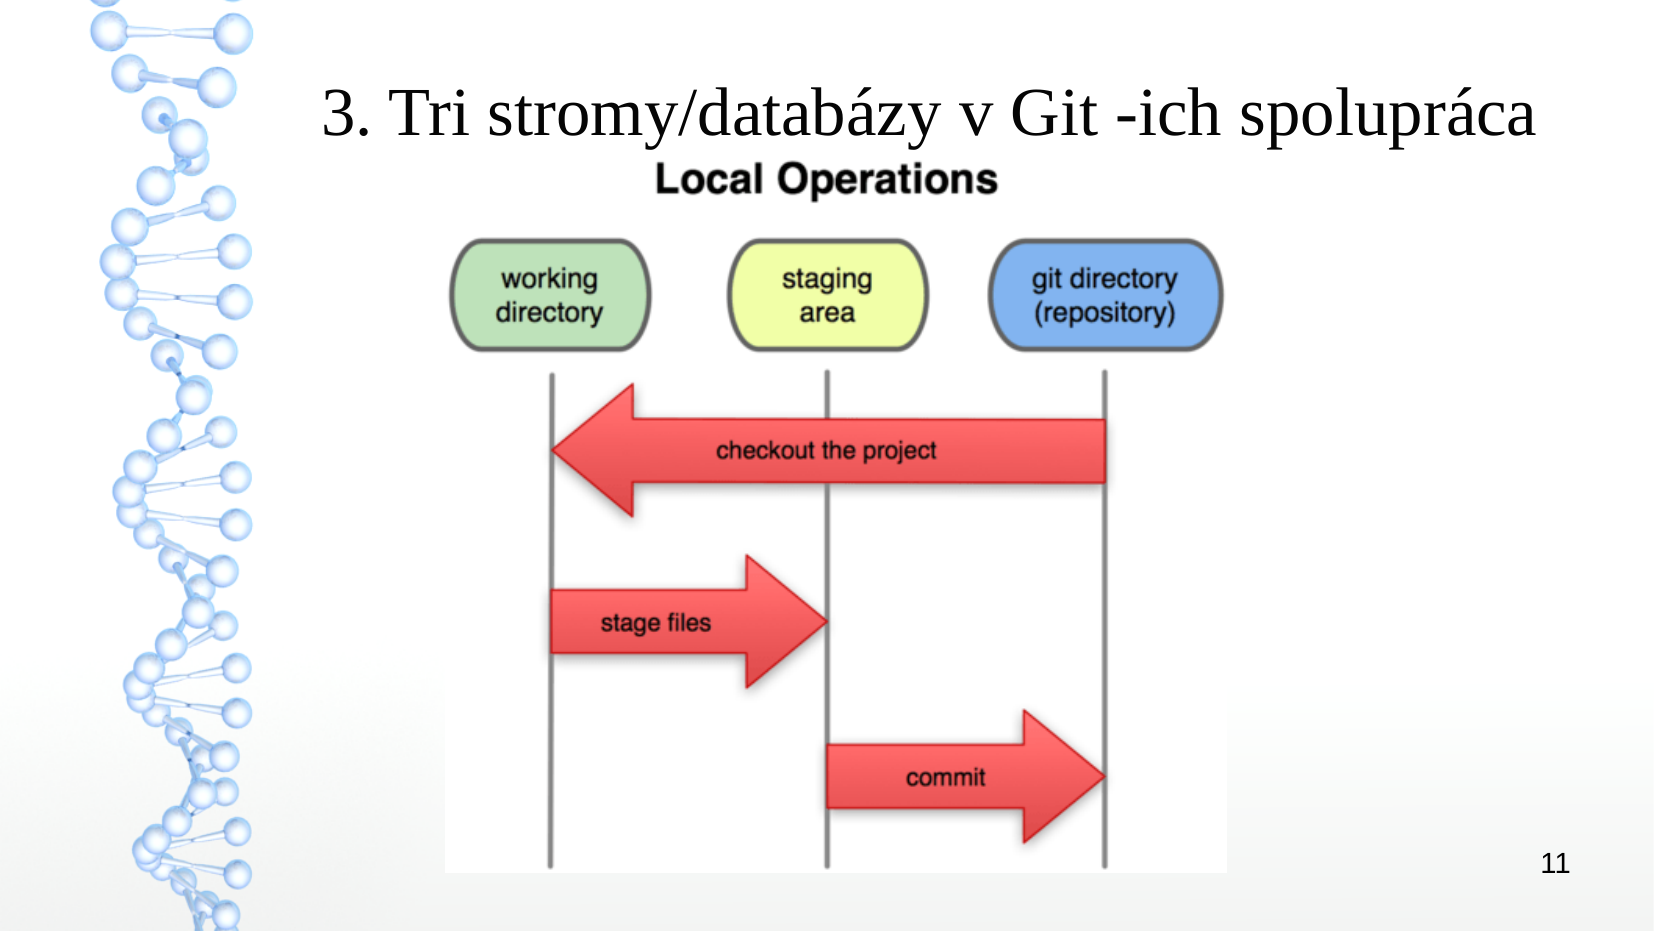

# 3. Tri stromy/databázy v Git -ich spolupráca
11